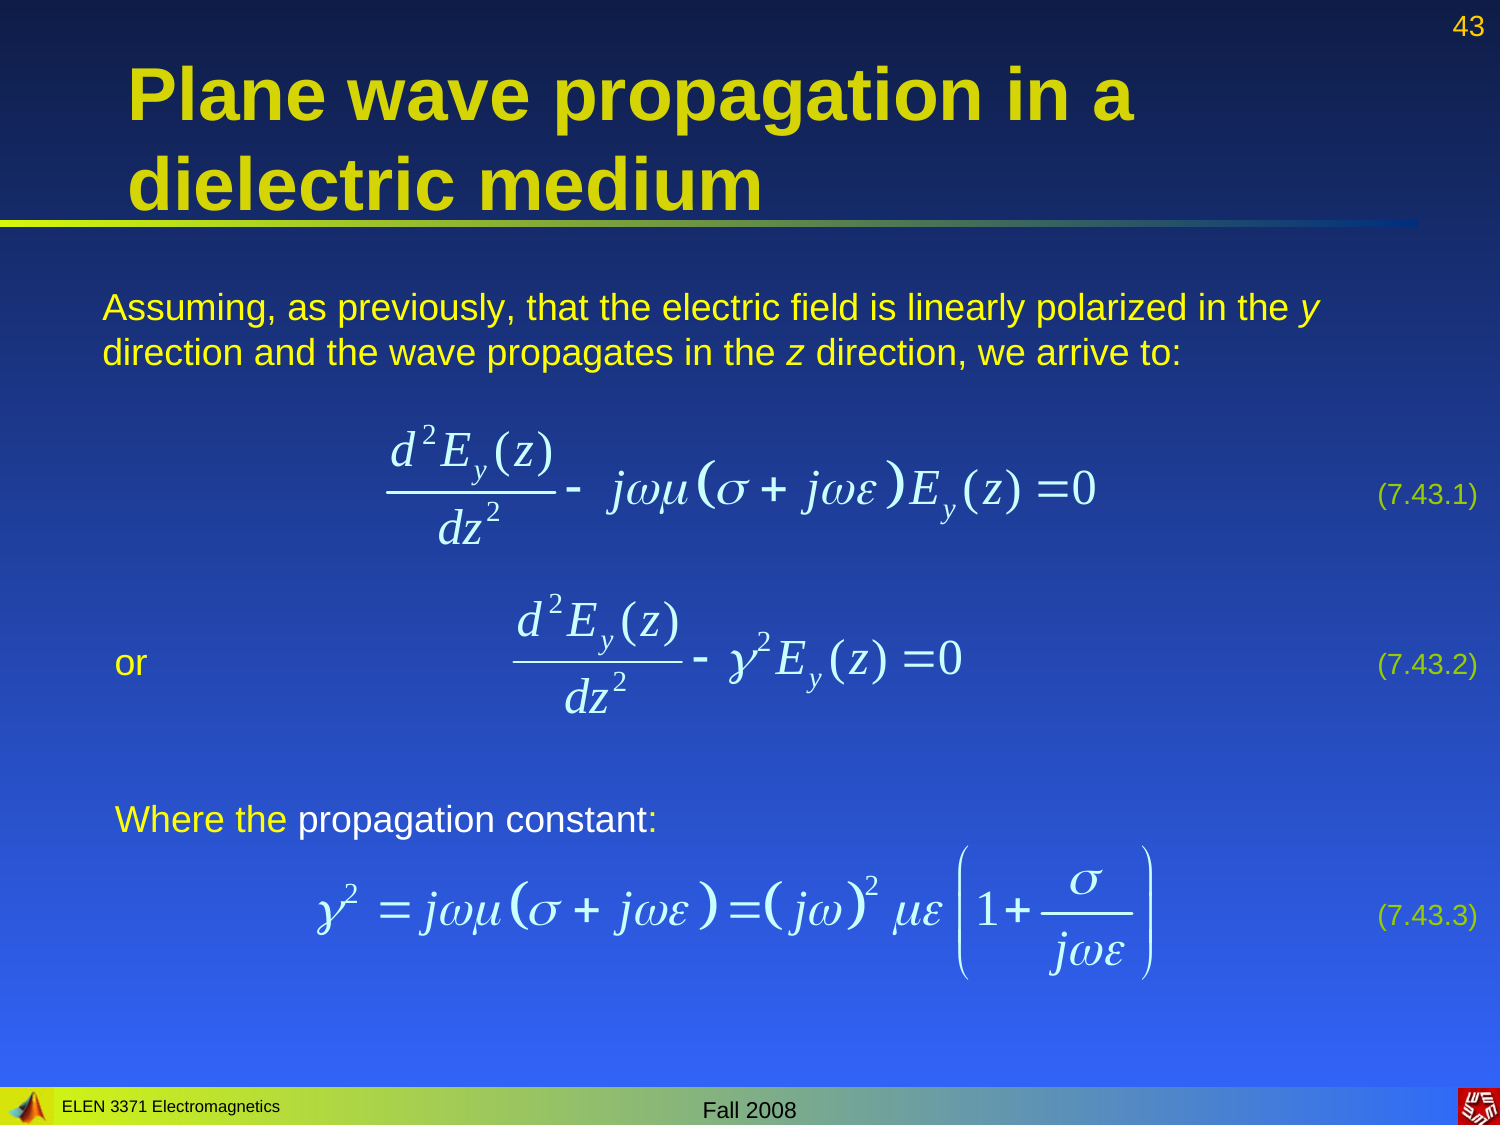

# Plane wave propagation in a dielectric medium
Assuming, as previously, that the electric field is linearly polarized in the y direction and the wave propagates in the z direction, we arrive to:
(7.43.1)
or
(7.43.2)
Where the propagation constant:
(7.43.3)